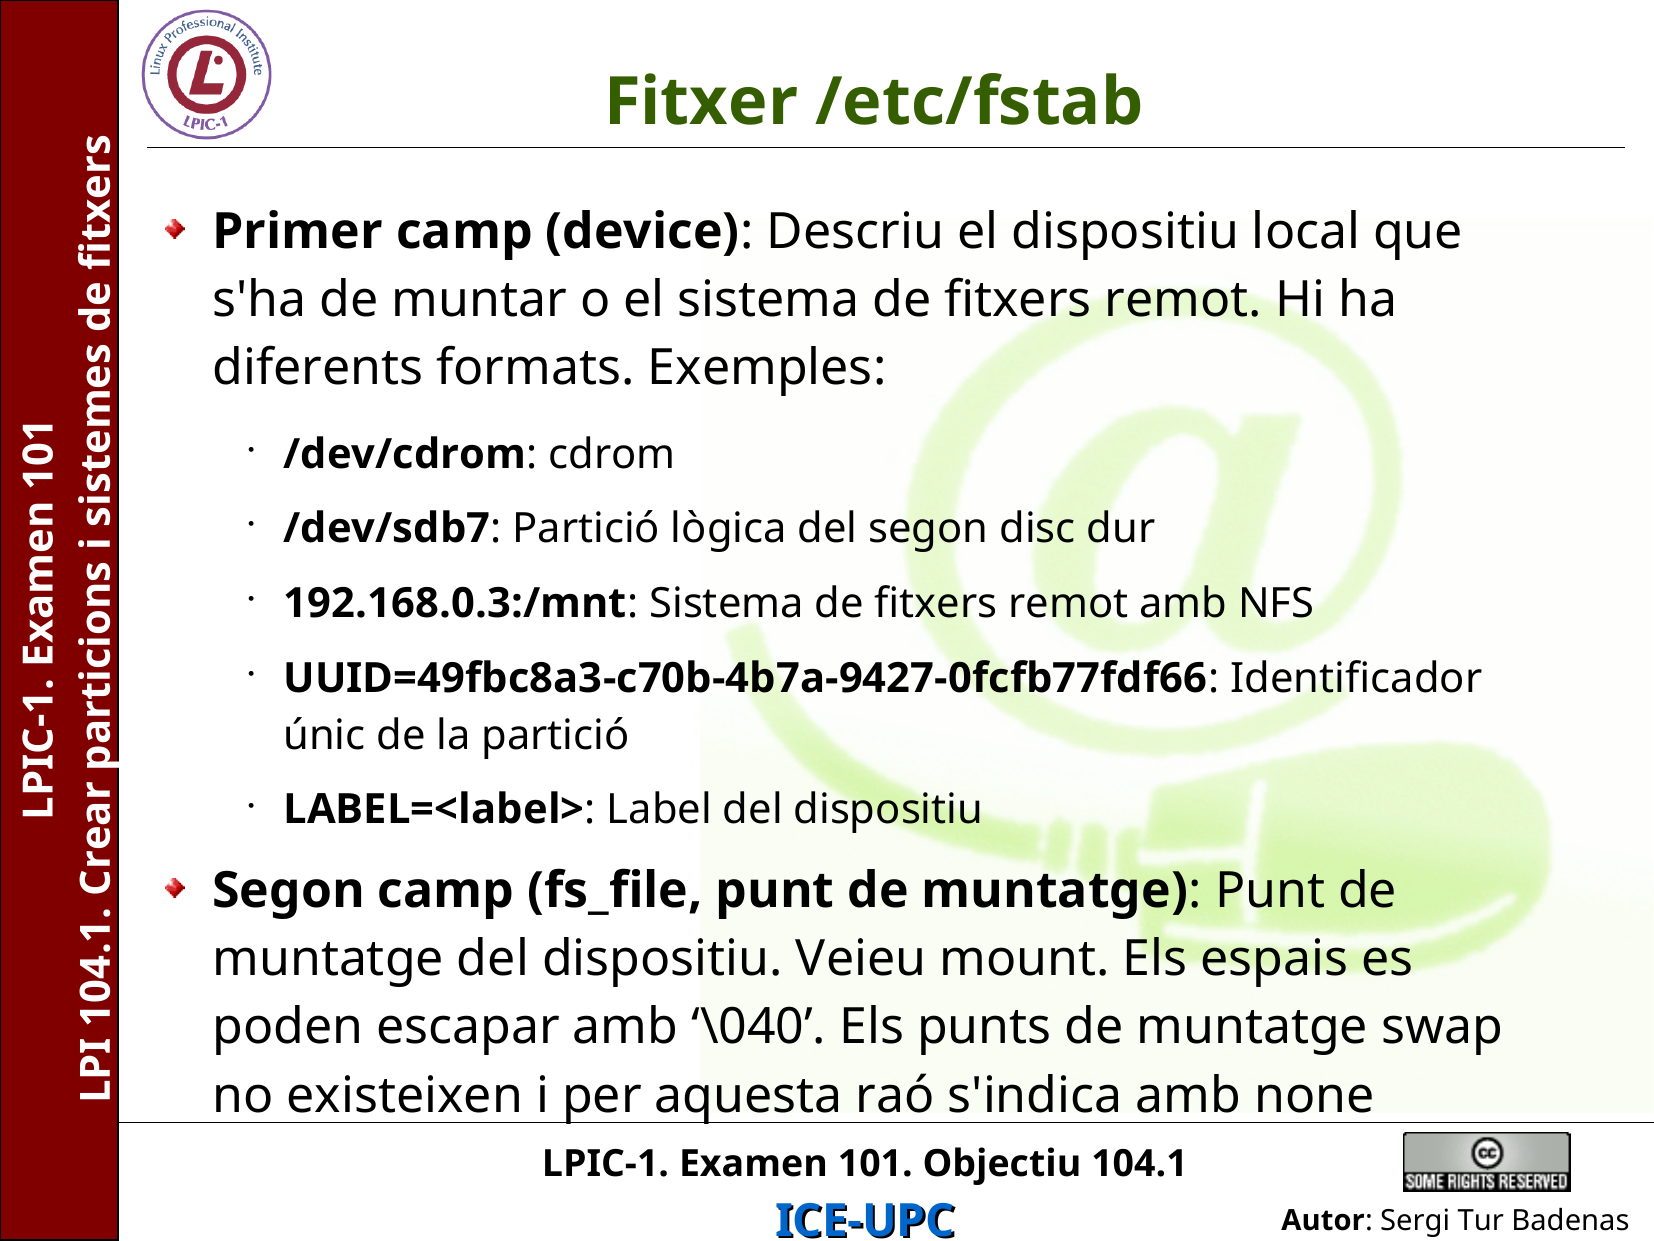

# Fitxer /etc/fstab
Primer camp (device): Descriu el dispositiu local que s'ha de muntar o el sistema de fitxers remot. Hi ha diferents formats. Exemples:
/dev/cdrom: cdrom
/dev/sdb7: Partició lògica del segon disc dur
192.168.0.3:/mnt: Sistema de fitxers remot amb NFS
UUID=49fbc8a3-c70b-4b7a-9427-0fcfb77fdf66: Identificador únic de la partició
LABEL=<label>: Label del dispositiu
Segon camp (fs_file, punt de muntatge): Punt de muntatge del dispositiu. Veieu mount. Els espais es poden escapar amb ‘\040’. Els punts de muntatge swap no existeixen i per aquesta raó s'indica amb none